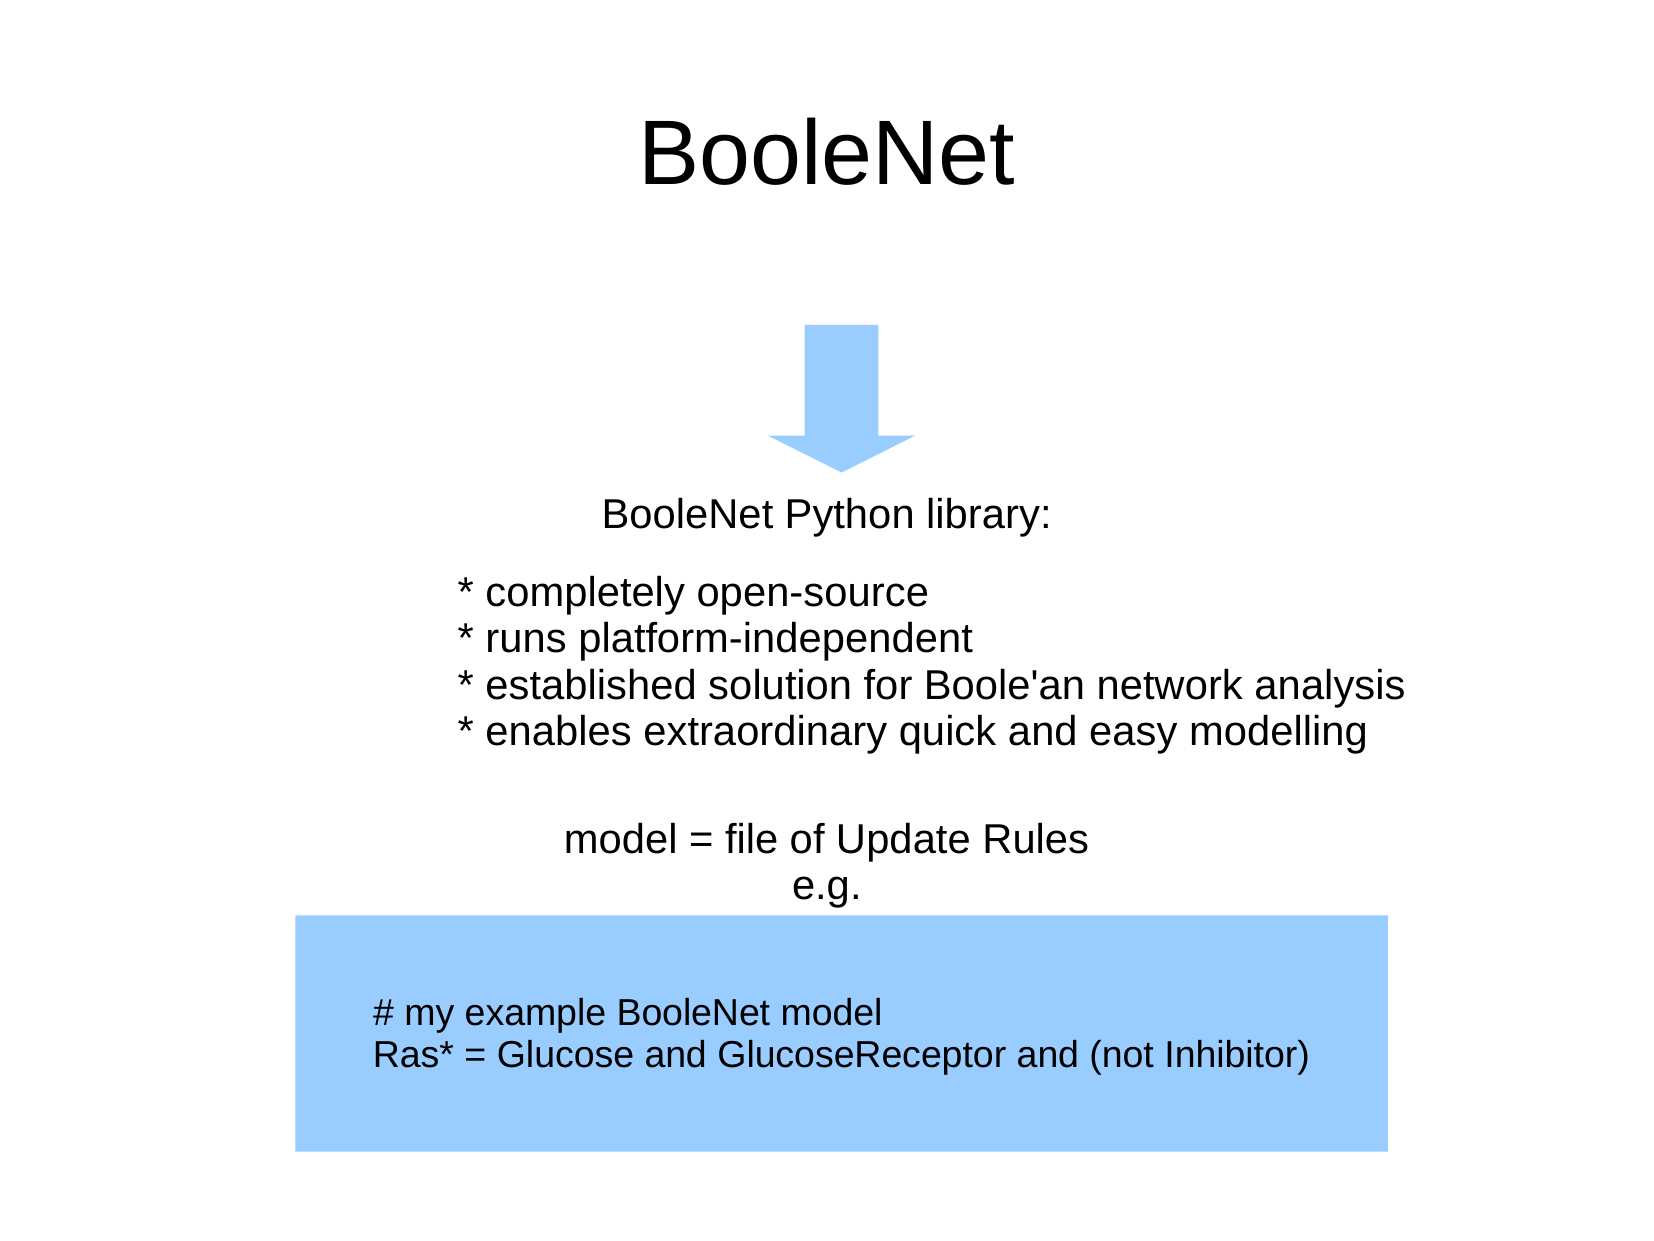

# BooleNet
BooleNet Python library:
model = file of Update Rules
e.g.
* completely open-source
* runs platform-independent
* established solution for Boole'an network analysis
* enables extraordinary quick and easy modelling
 # my example BooleNet model
Ras* = Glucose and GlucoseReceptor and (not Inhibitor)